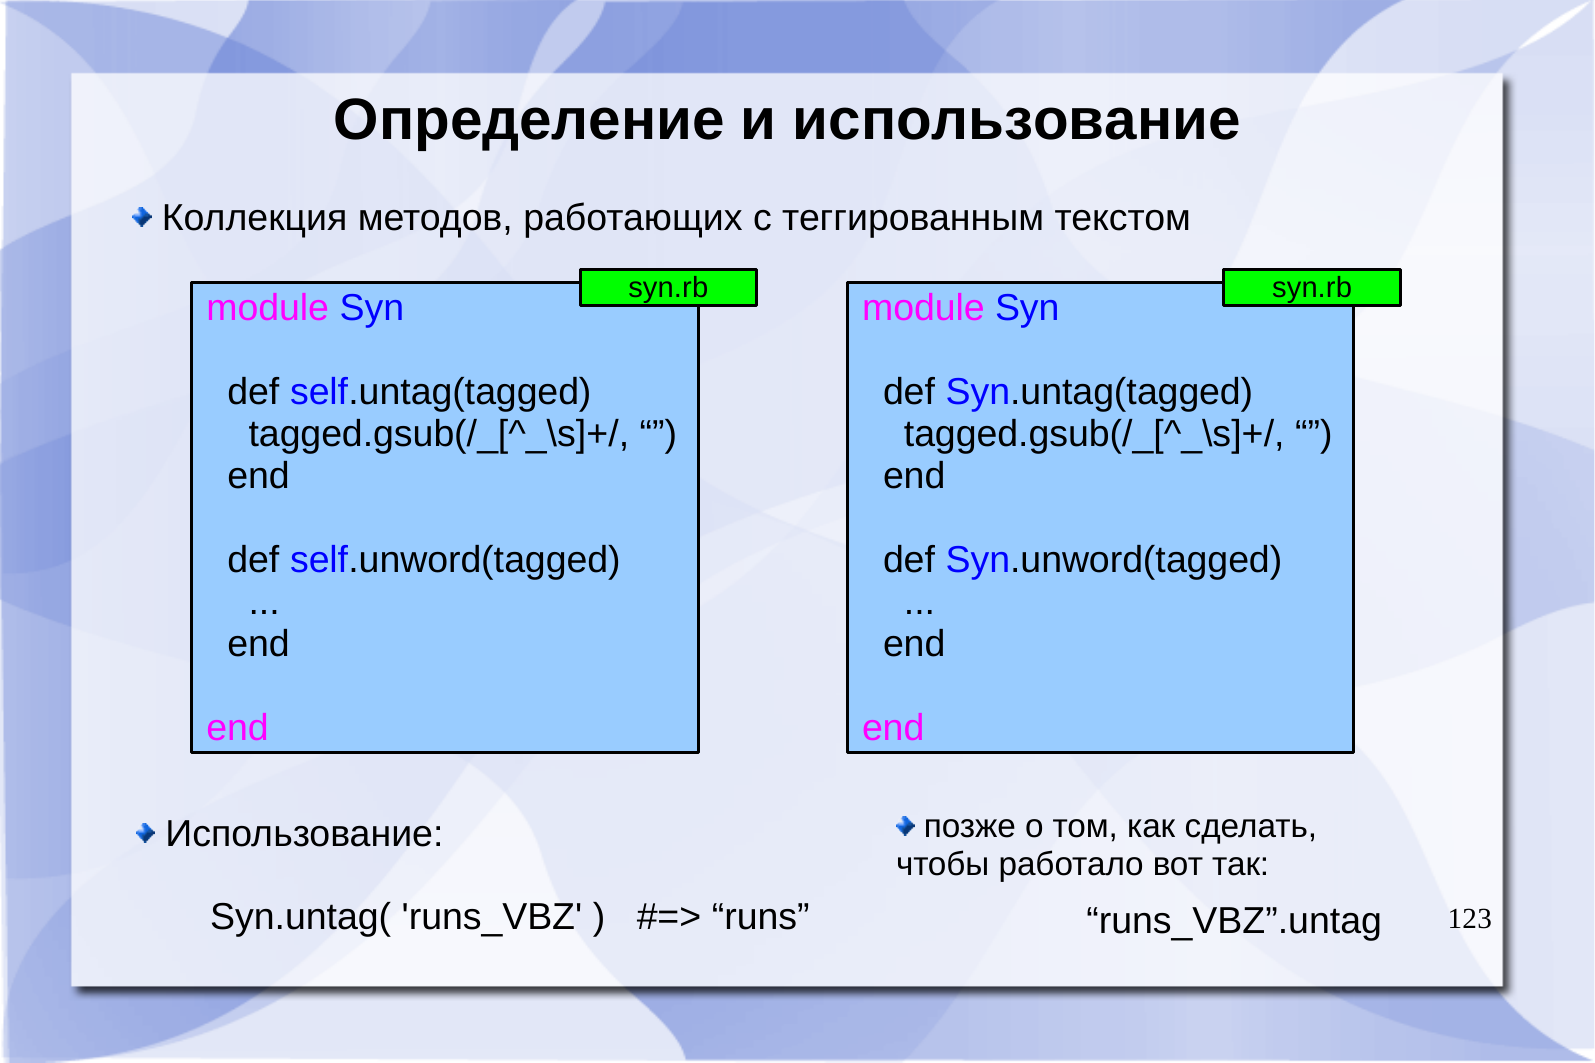

# Определение и использование
 Коллекция методов, работающих с теггированным текстом
syn.rb
module Syn
 def self.untag(tagged)
 tagged.gsub(/_[^_\s]+/, “”)
 end
 def self.unword(tagged)
 ...
 end
end
syn.rb
module Syn
 def Syn.untag(tagged)
 tagged.gsub(/_[^_\s]+/, “”)
 end
 def Syn.unword(tagged)
 ...
 end
end
 позже о том, как сделать, чтобы работало вот так:
“runs_VBZ”.untag
 Использование:
Syn.untag( 'runs_VBZ' ) #=> “runs”
123